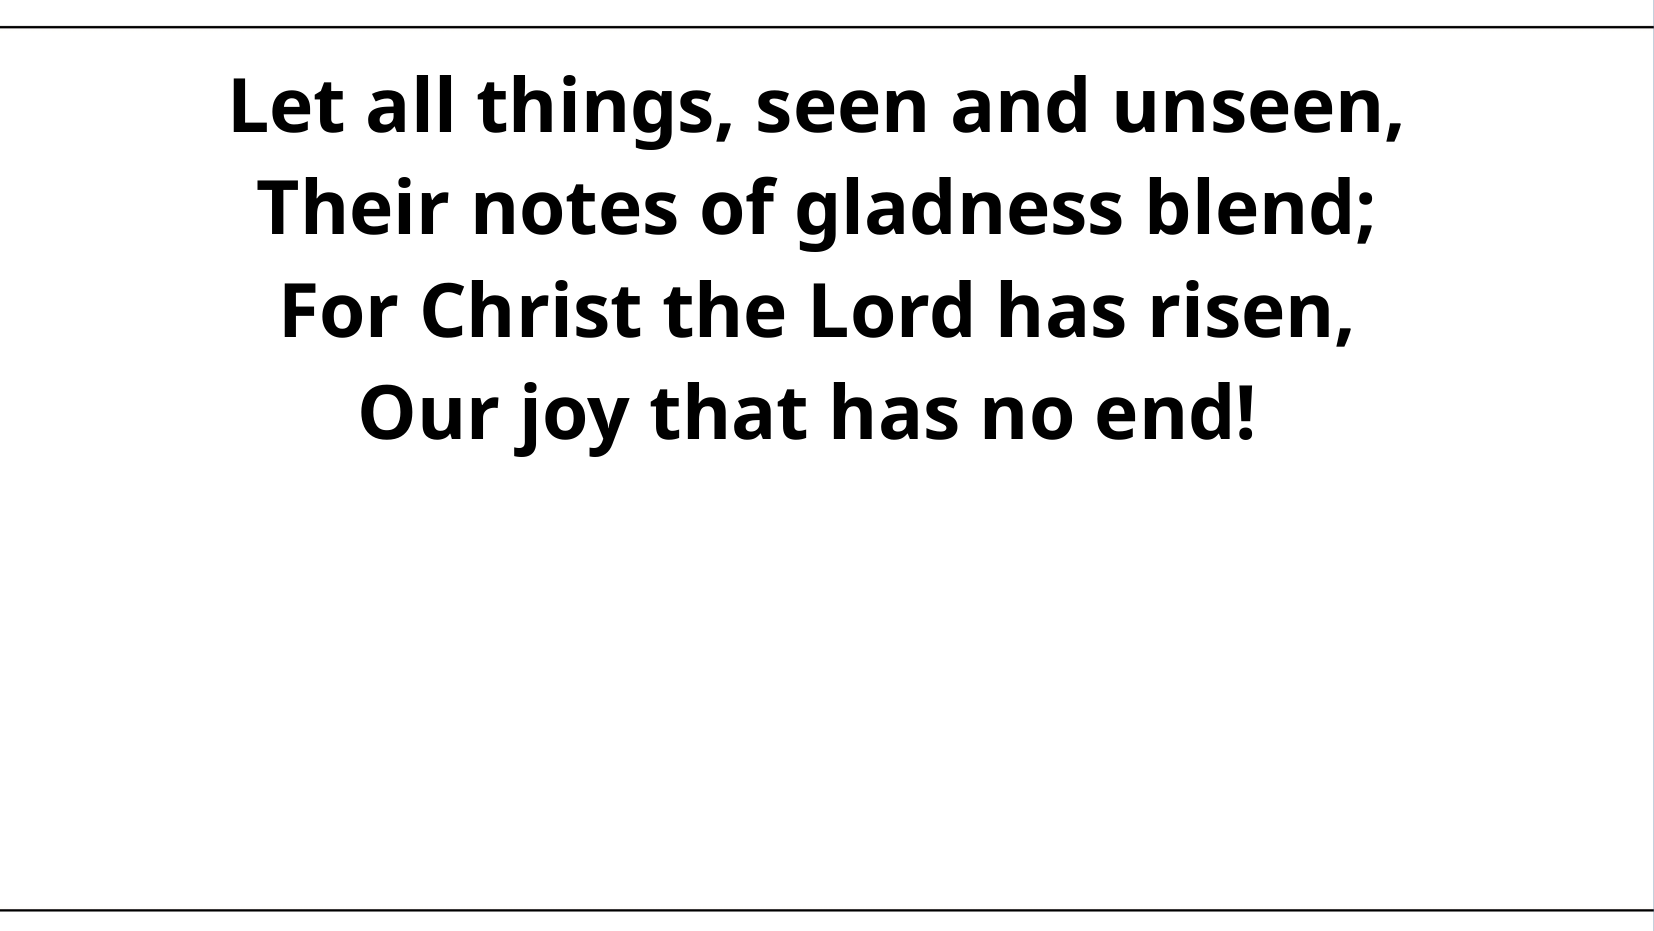

Let all things, seen and unseen,
Their notes of gladness blend;
For Christ the Lord has risen,
Our joy that has no end!